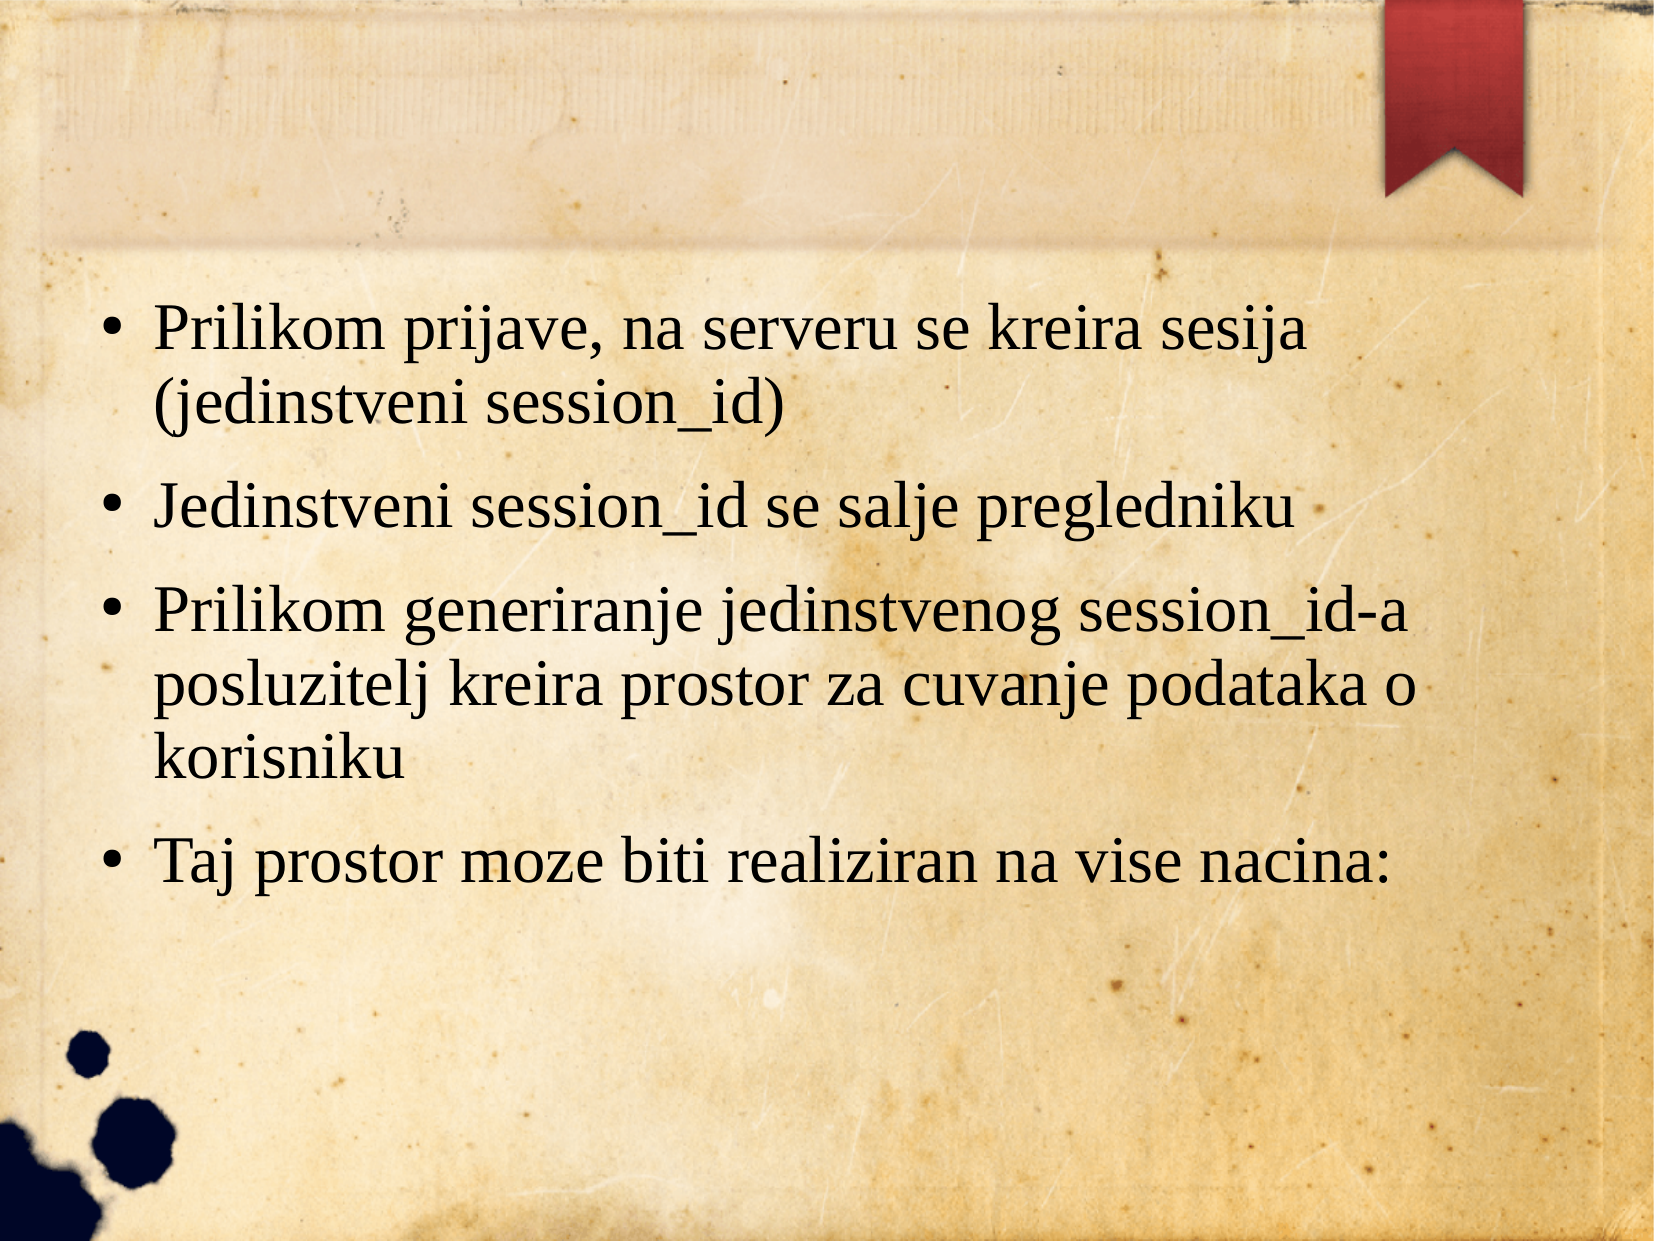

#
Prilikom prijave, na serveru se kreira sesija (jedinstveni session_id)
Jedinstveni session_id se salje pregledniku
Prilikom generiranje jedinstvenog session_id-a posluzitelj kreira prostor za cuvanje podataka o korisniku
Taj prostor moze biti realiziran na vise nacina: